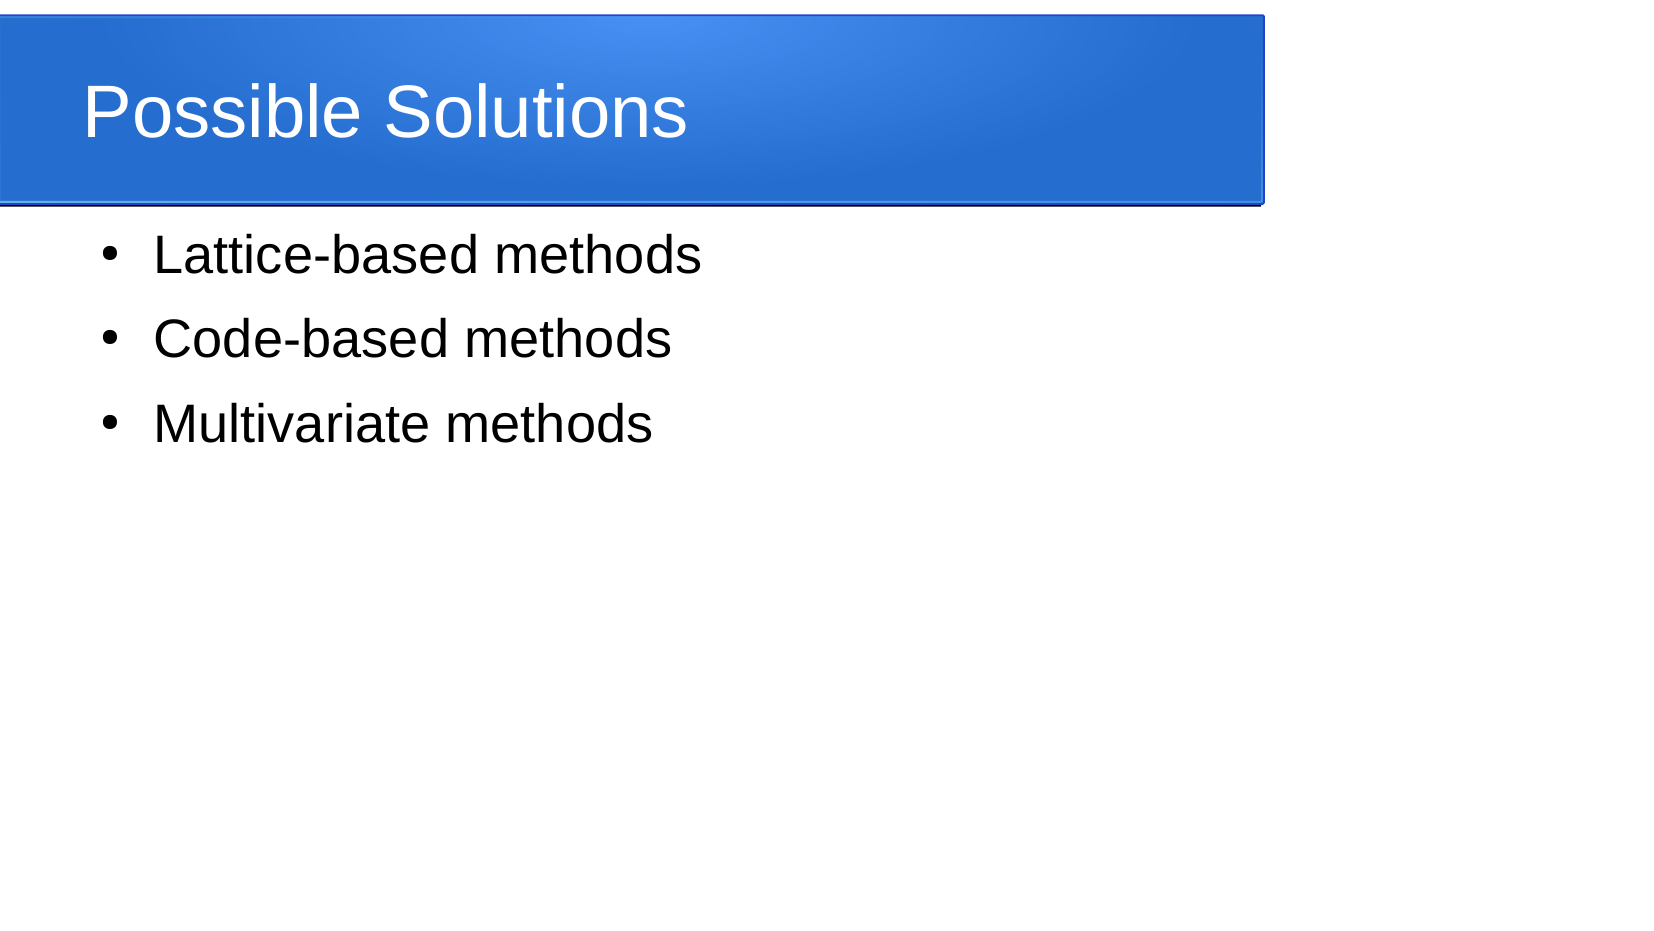

# Possible Solutions
Lattice-based methods
Code-based methods
Multivariate methods